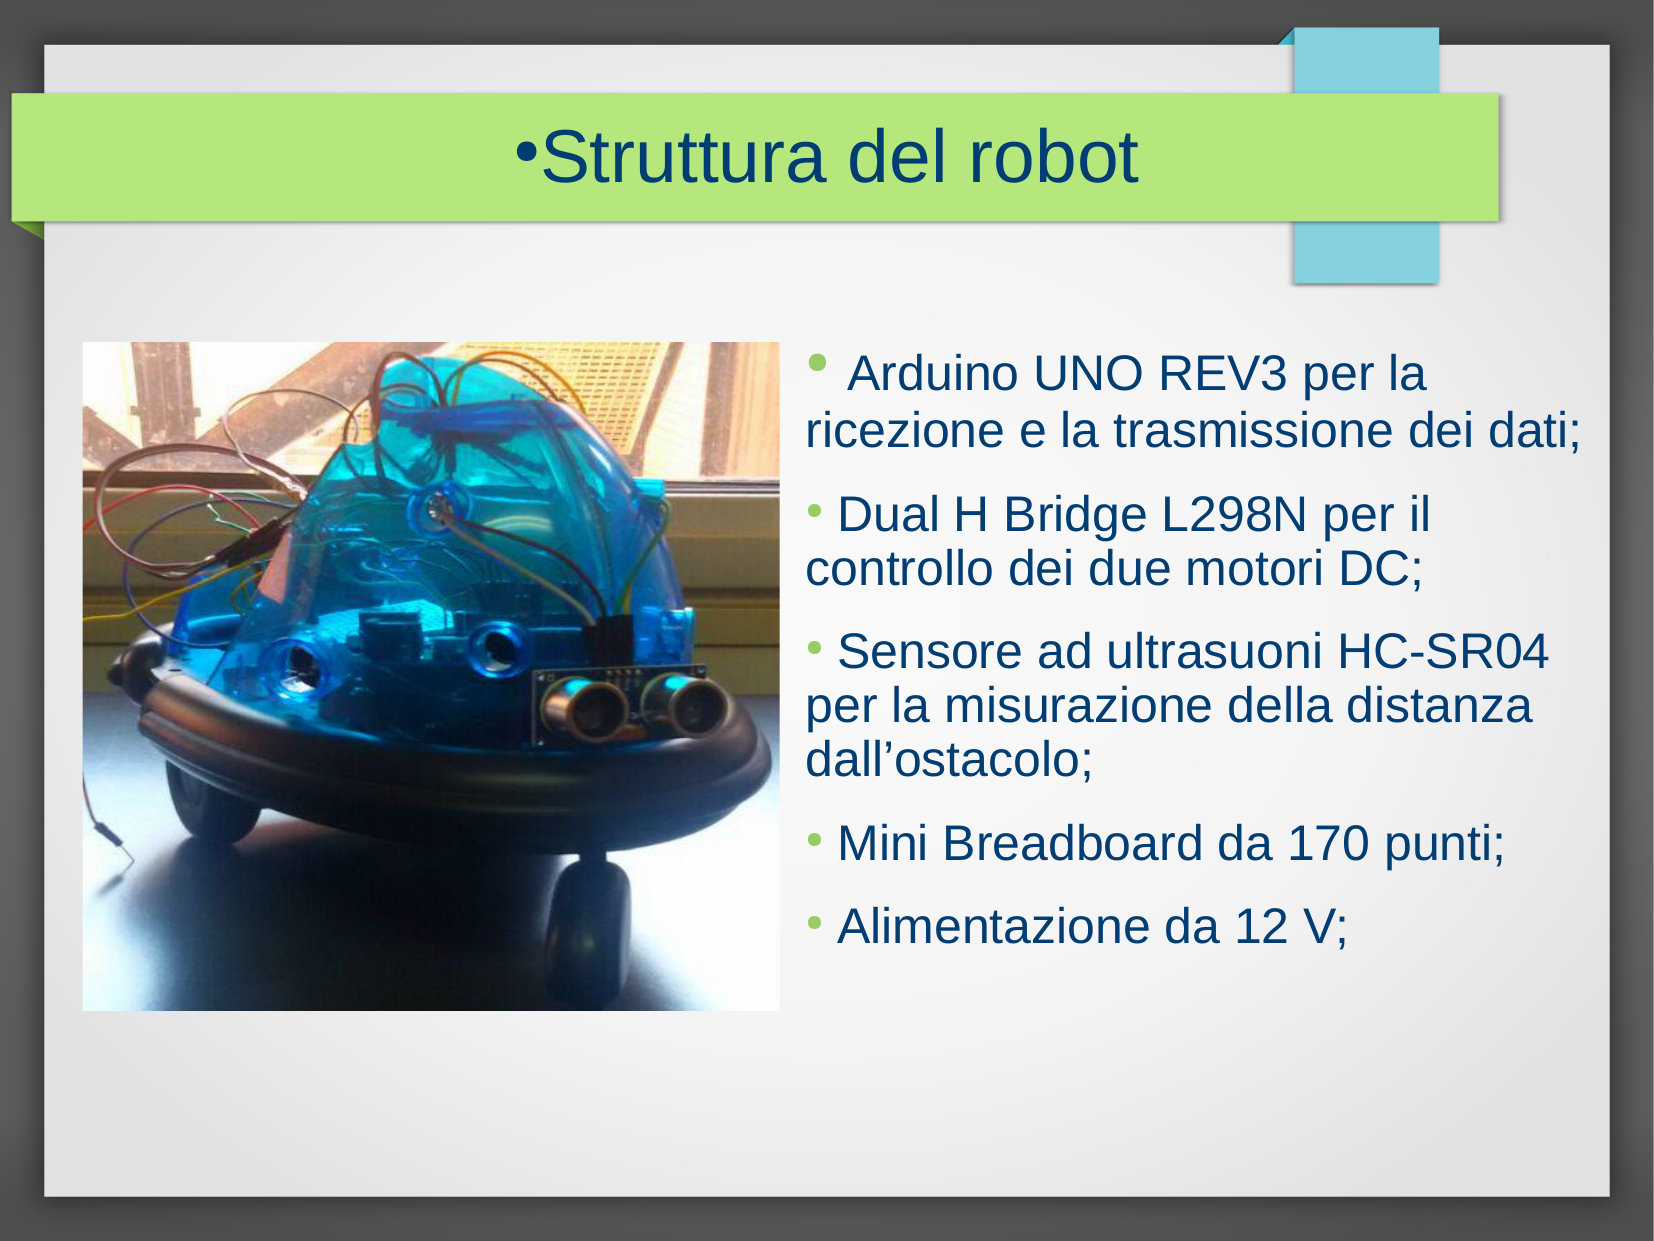

# Struttura del robot
 Arduino UNO REV3 per la ricezione e la trasmissione dei dati;
 Dual H Bridge L298N per il controllo dei due motori DC;
 Sensore ad ultrasuoni HC-SR04 per la misurazione della distanza dall’ostacolo;
 Mini Breadboard da 170 punti;
 Alimentazione da 12 V;